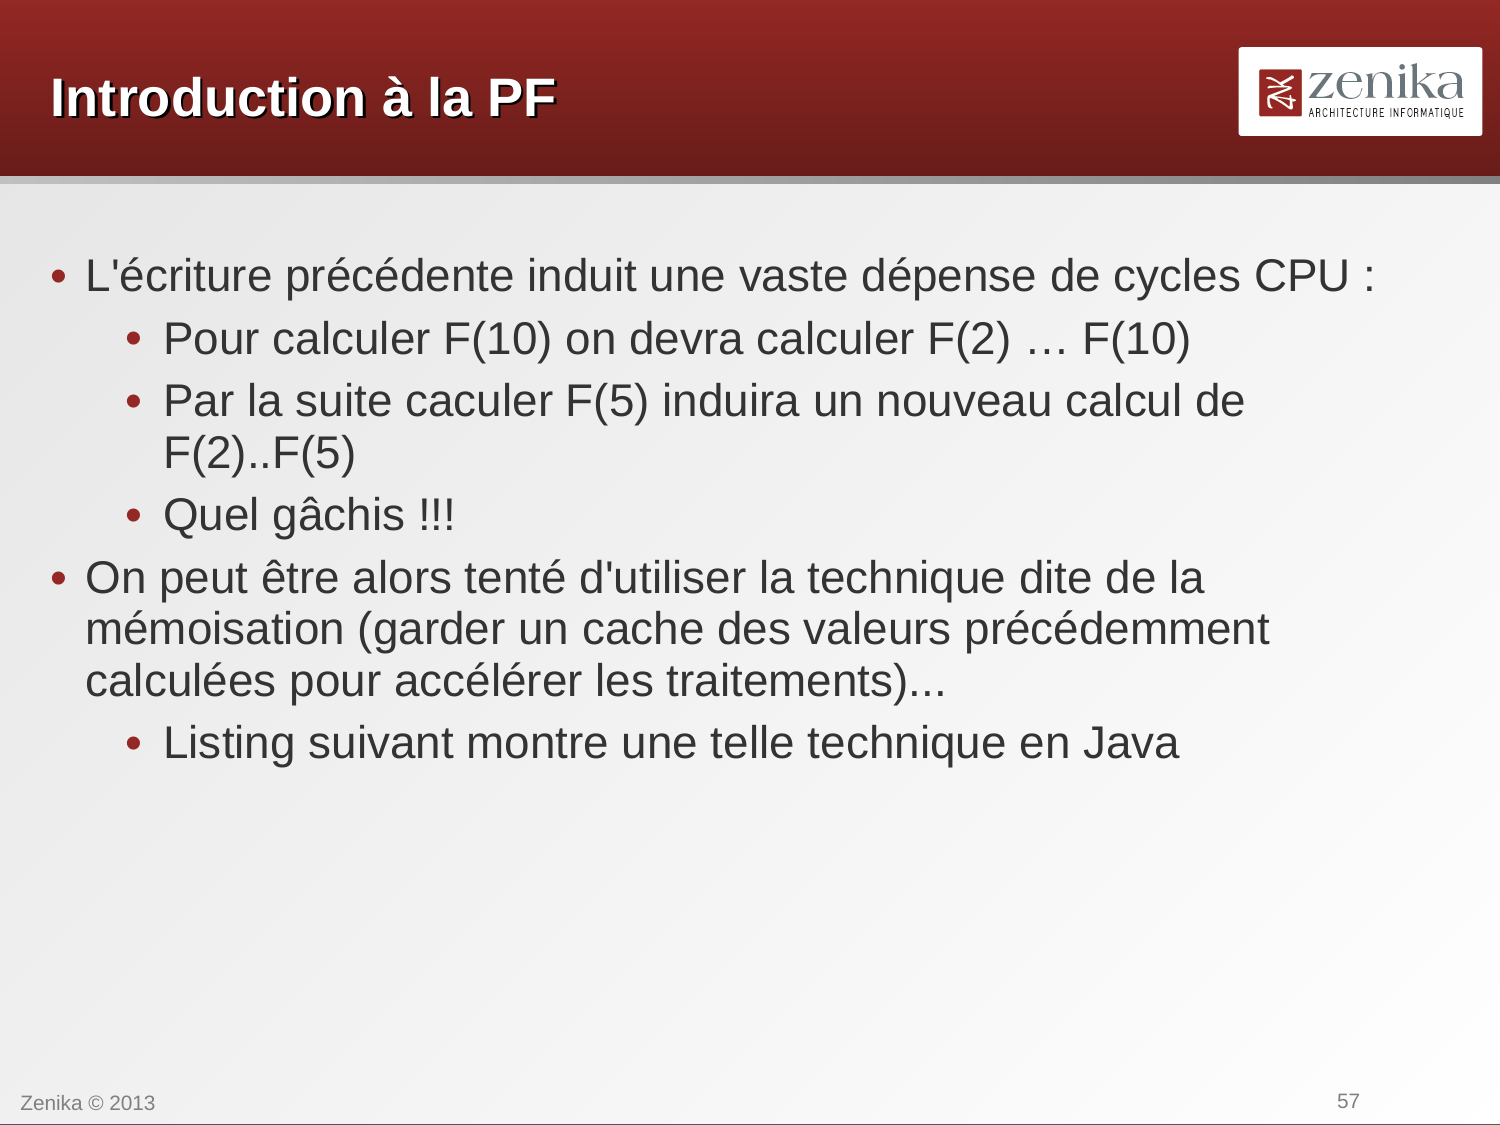

# Introduction à la PF
L'écriture précédente induit une vaste dépense de cycles CPU :
Pour calculer F(10) on devra calculer F(2) … F(10)
Par la suite caculer F(5) induira un nouveau calcul de F(2)..F(5)
Quel gâchis !!!
On peut être alors tenté d'utiliser la technique dite de la mémoisation (garder un cache des valeurs précédemment calculées pour accélérer les traitements)...
Listing suivant montre une telle technique en Java